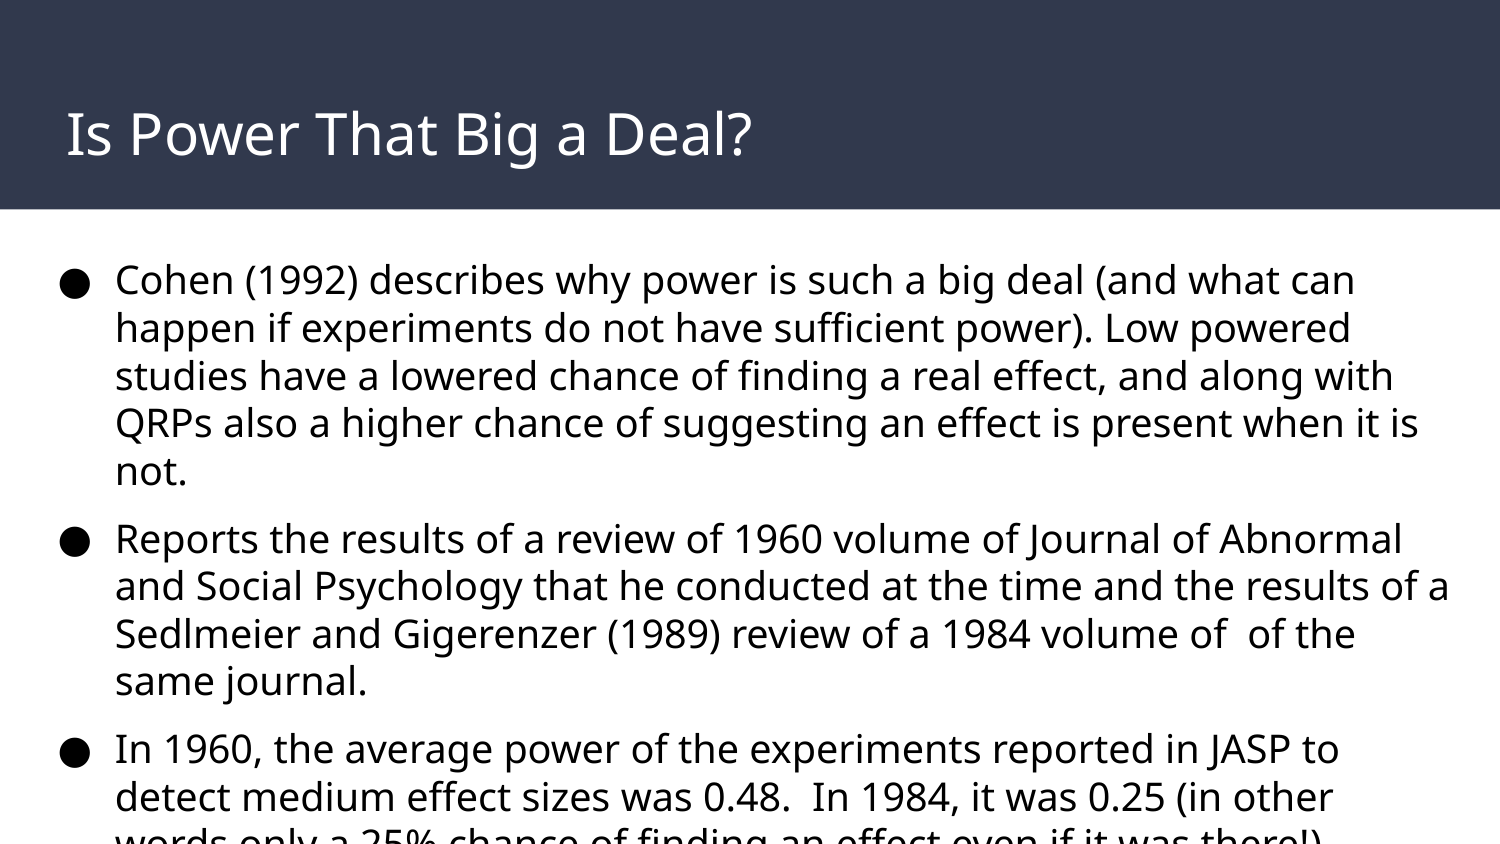

# Is Power That Big a Deal?
Cohen (1992) describes why power is such a big deal (and what can happen if experiments do not have sufficient power). Low powered studies have a lowered chance of finding a real effect, and along with QRPs also a higher chance of suggesting an effect is present when it is not.
Reports the results of a review of 1960 volume of Journal of Abnormal and Social Psychology that he conducted at the time and the results of a Sedlmeier and Gigerenzer (1989) review of a 1984 volume of of the same journal.
In 1960, the average power of the experiments reported in JASP to detect medium effect sizes was 0.48. In 1984, it was 0.25 (in other words only a 25% chance of finding an effect even if it was there!)